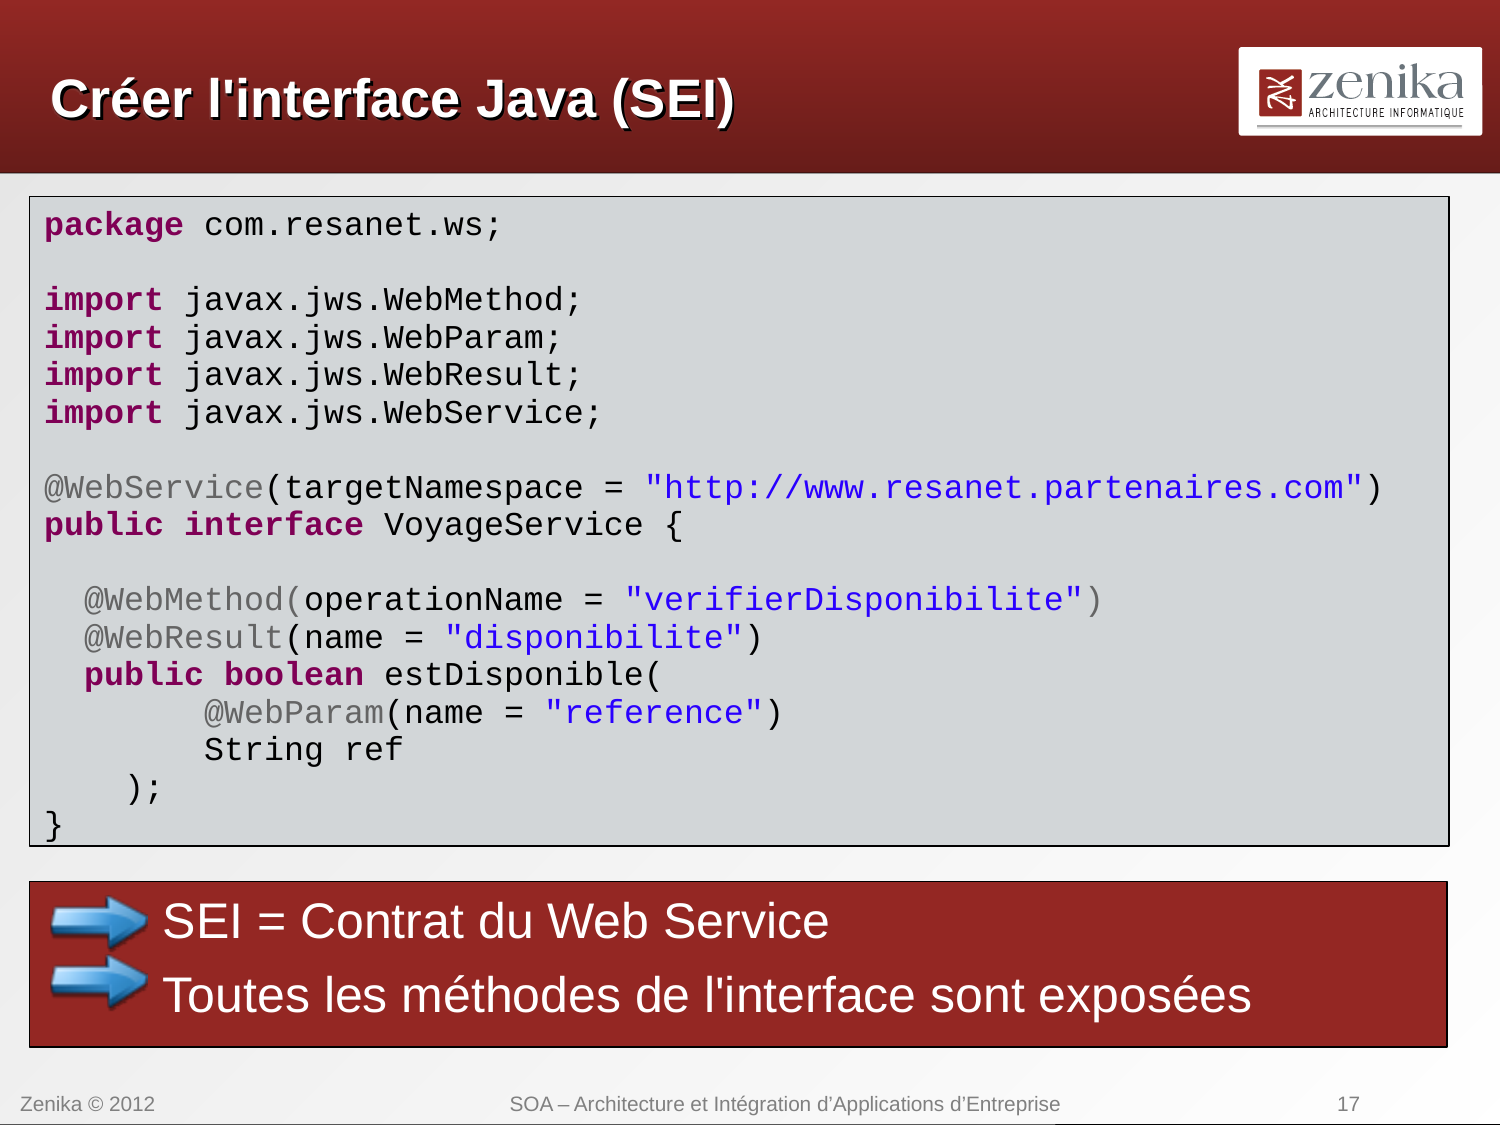

# Créer l'interface Java (SEI)
package com.resanet.ws;
import javax.jws.WebMethod;
import javax.jws.WebParam;
import javax.jws.WebResult;
import javax.jws.WebService;
@WebService(targetNamespace = "http://www.resanet.partenaires.com")
public interface VoyageService {
 @WebMethod(operationName = "verifierDisponibilite")
 @WebResult(name = "disponibilite")
 public boolean estDisponible(
 @WebParam(name = "reference")
 String ref
 );
}
	SEI = Contrat du Web Service
 	Toutes les méthodes de l'interface sont exposées